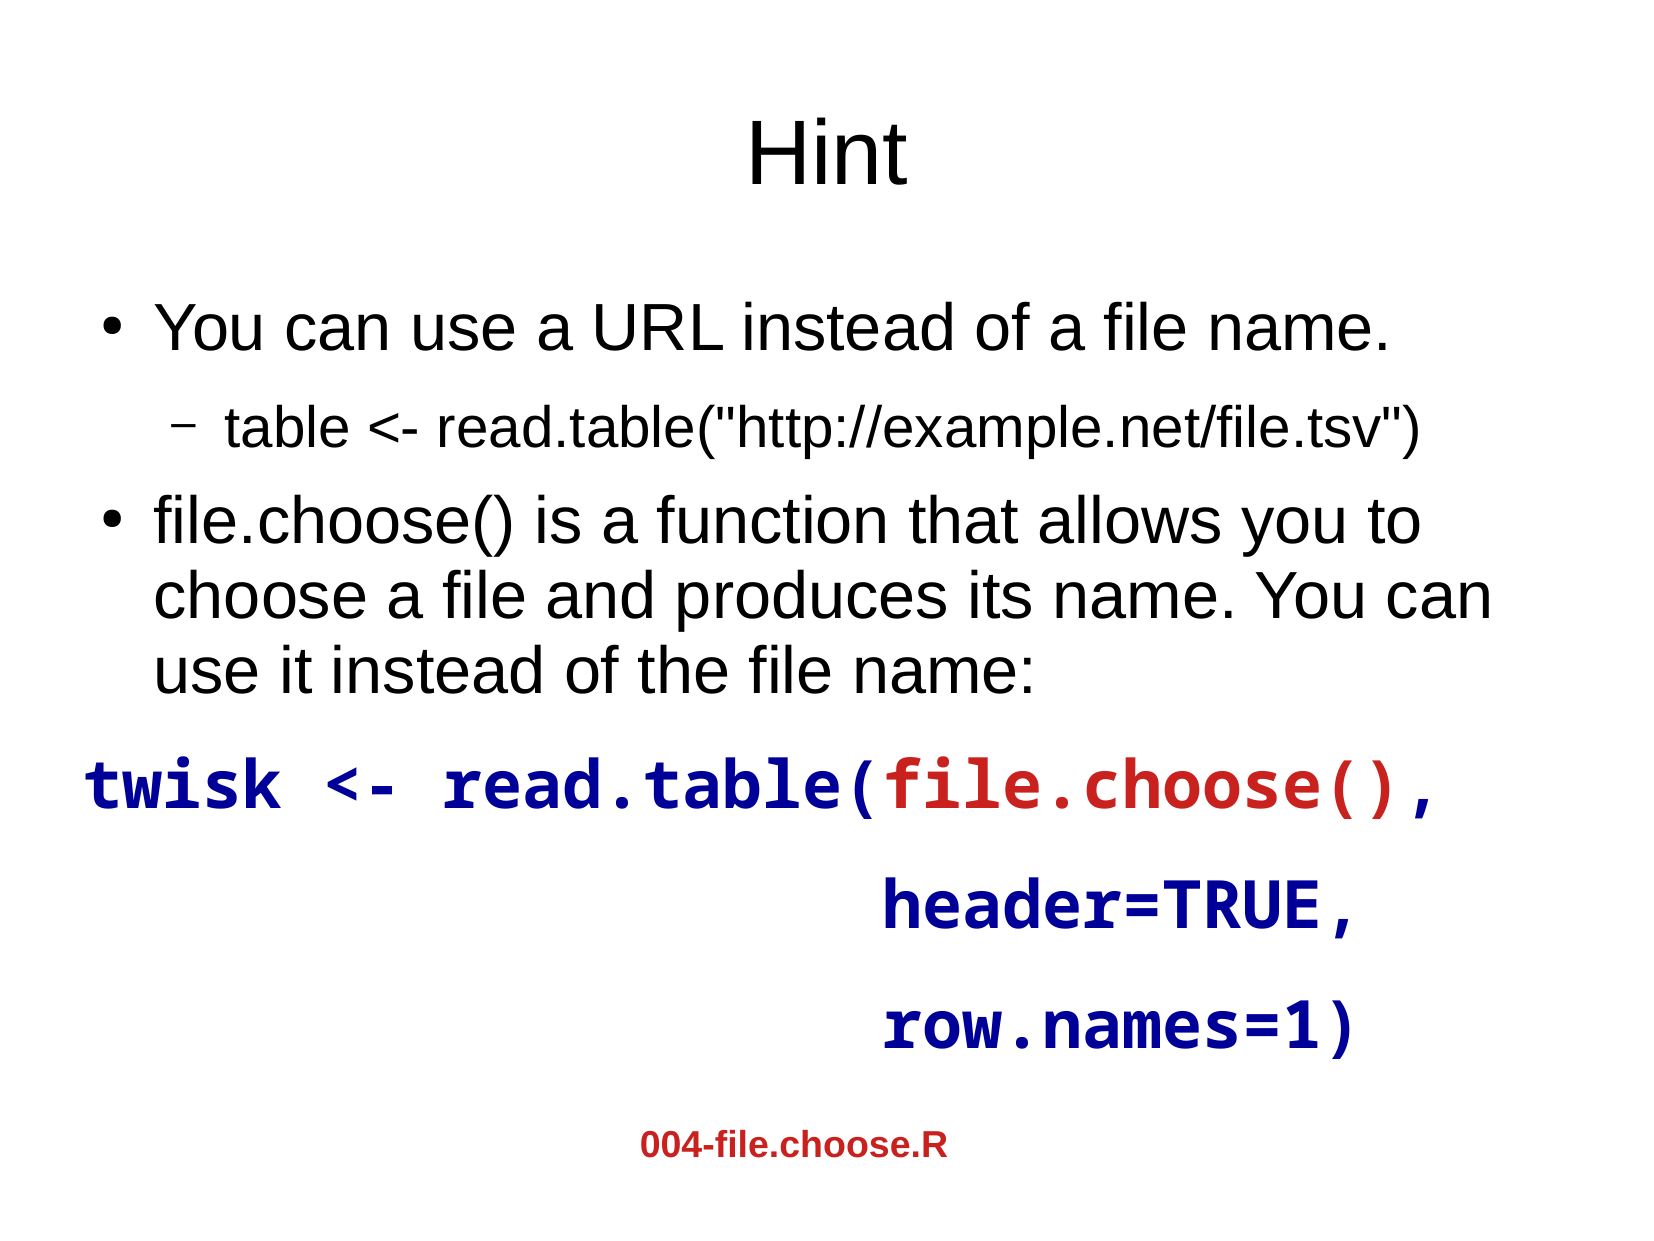

# Hint
You can use a URL instead of a file name.
table <- read.table("http://example.net/file.tsv")
file.choose() is a function that allows you to choose a file and produces its name. You can use it instead of the file name:
twisk <- read.table(file.choose(),
 header=TRUE,
 row.names=1)
004-file.choose.R